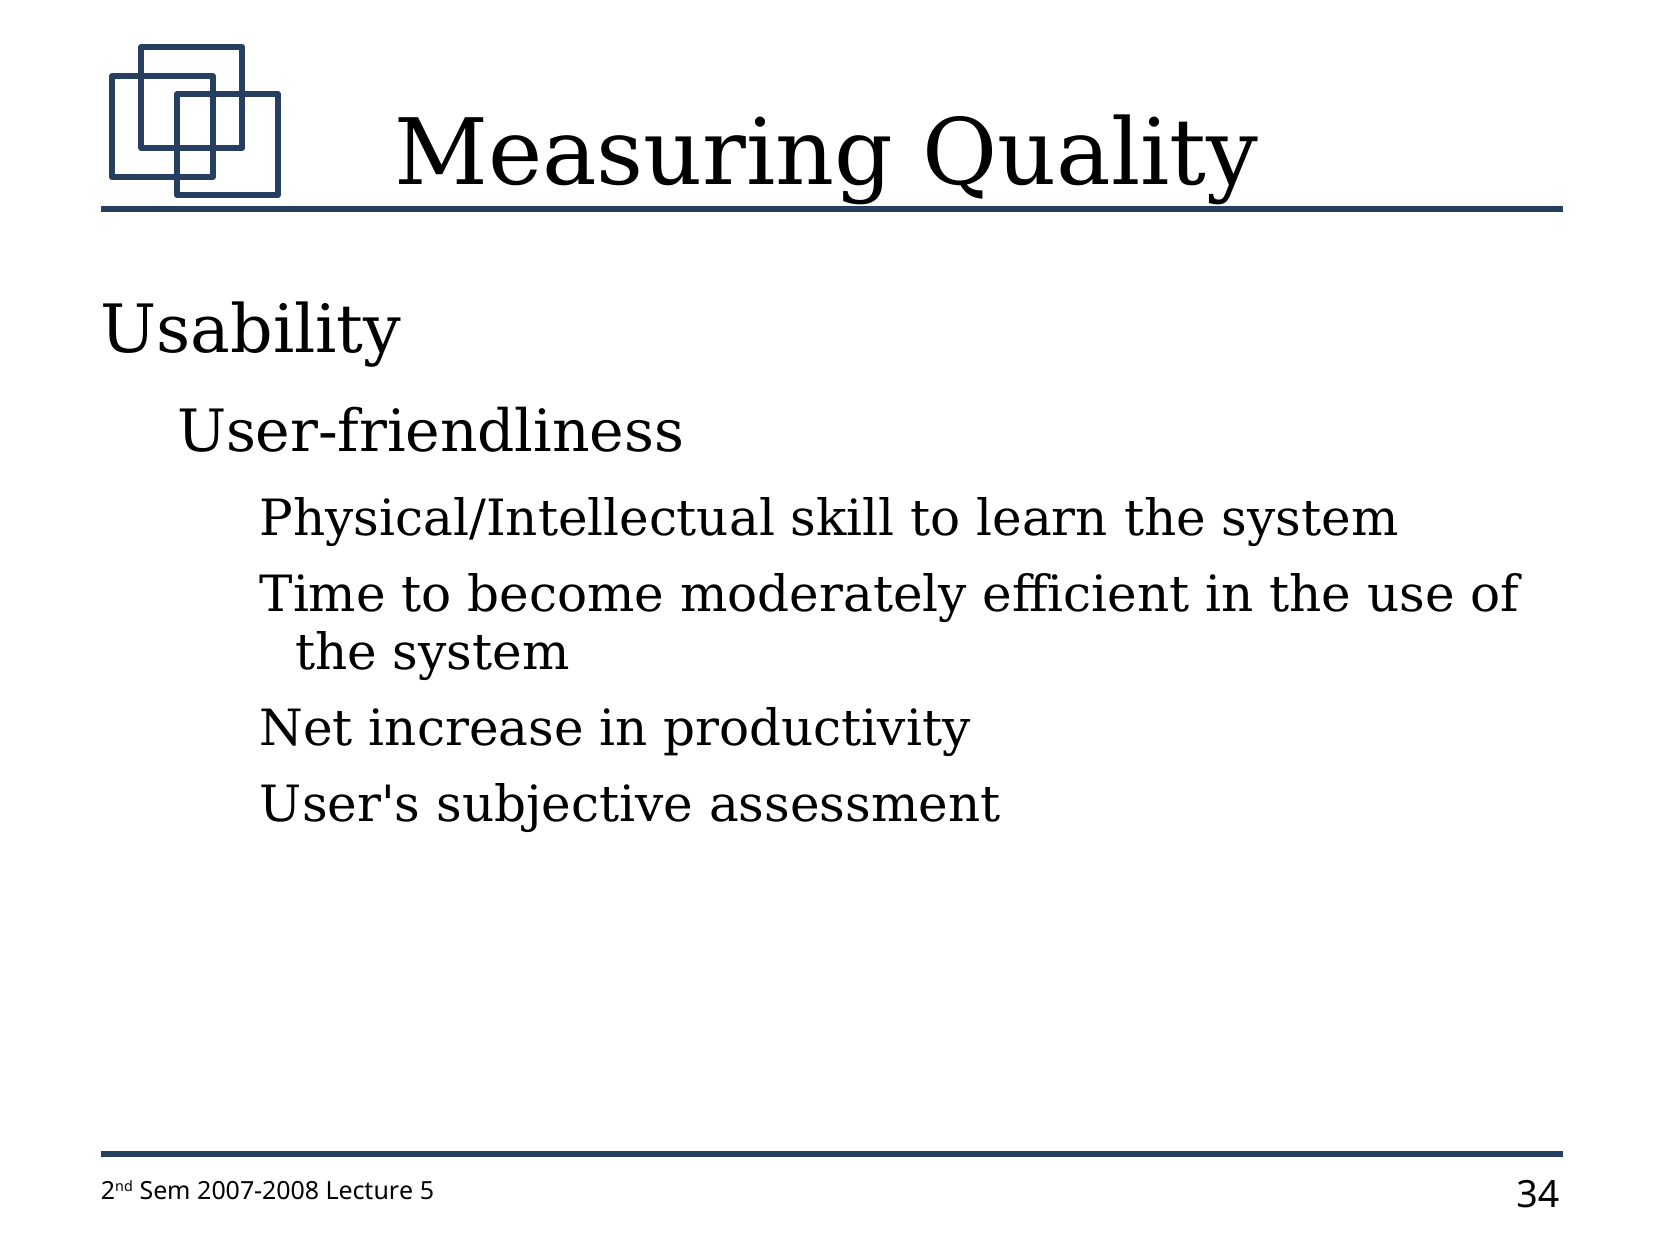

# Measuring Quality
Usability
User-friendliness
Physical/Intellectual skill to learn the system
Time to become moderately efficient in the use of the system
Net increase in productivity
User's subjective assessment